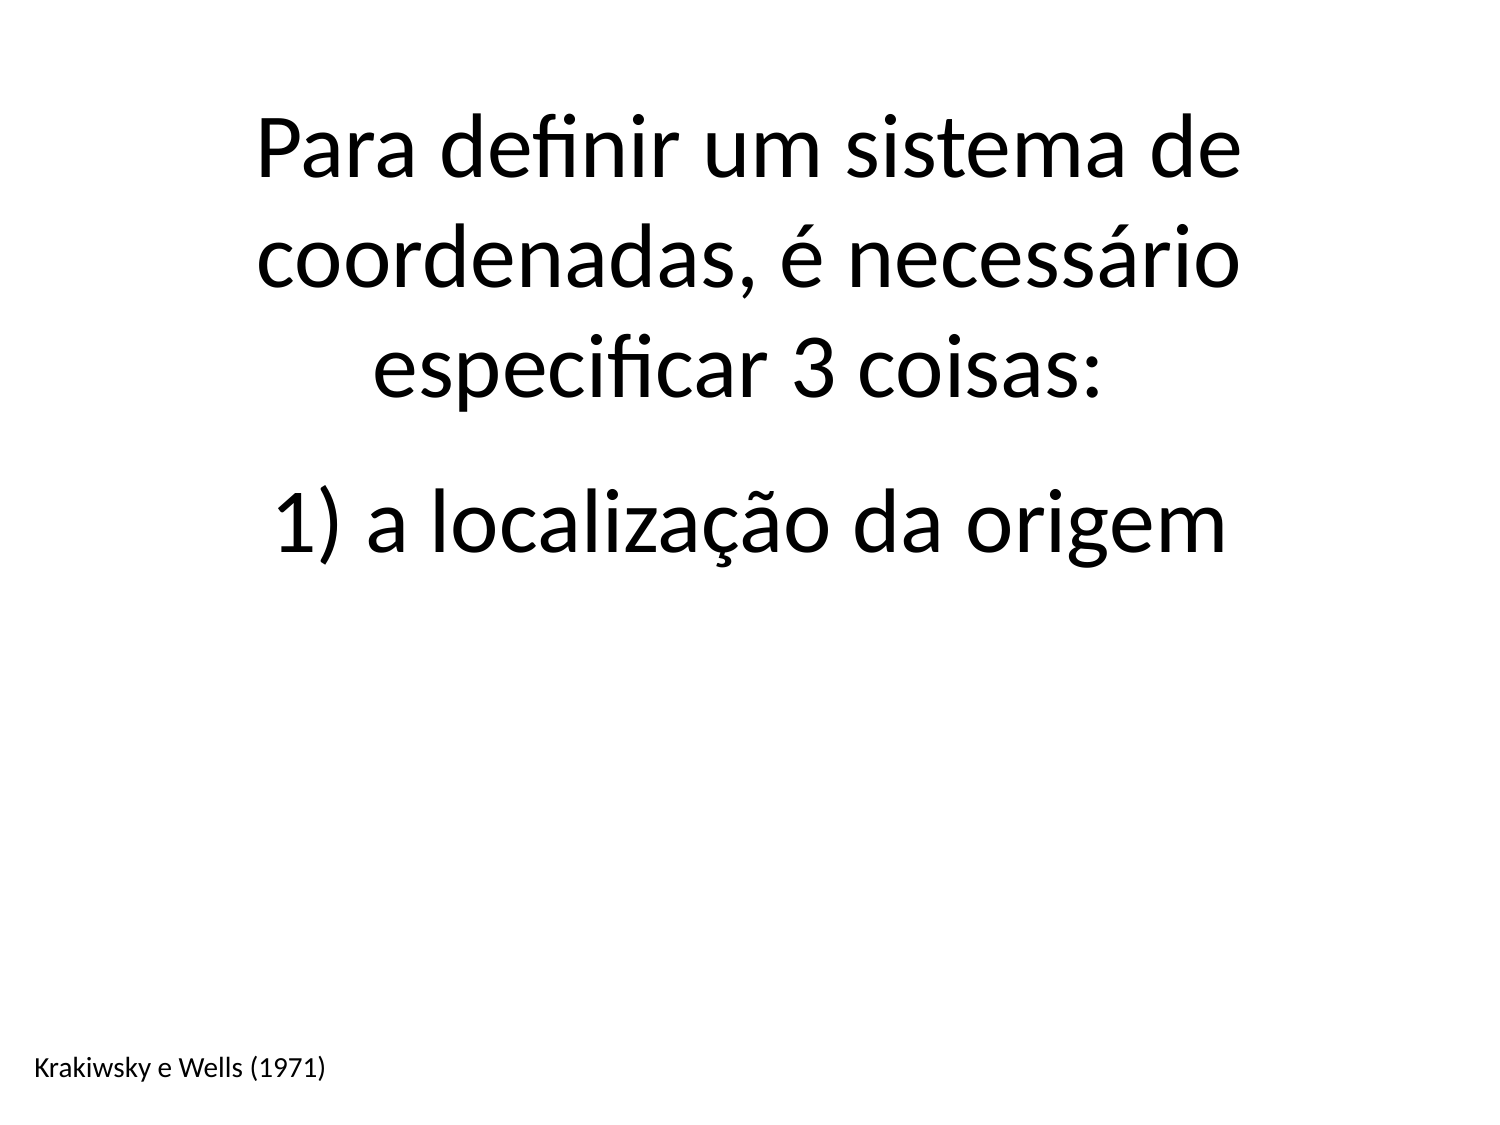

Para definir um sistema de coordenadas, é necessário especificar 3 coisas:
1) a localização da origem
2) a orientação dos três eixos
3) os parâmetros que definem a posição de um ponto
Krakiwsky e Wells (1971)